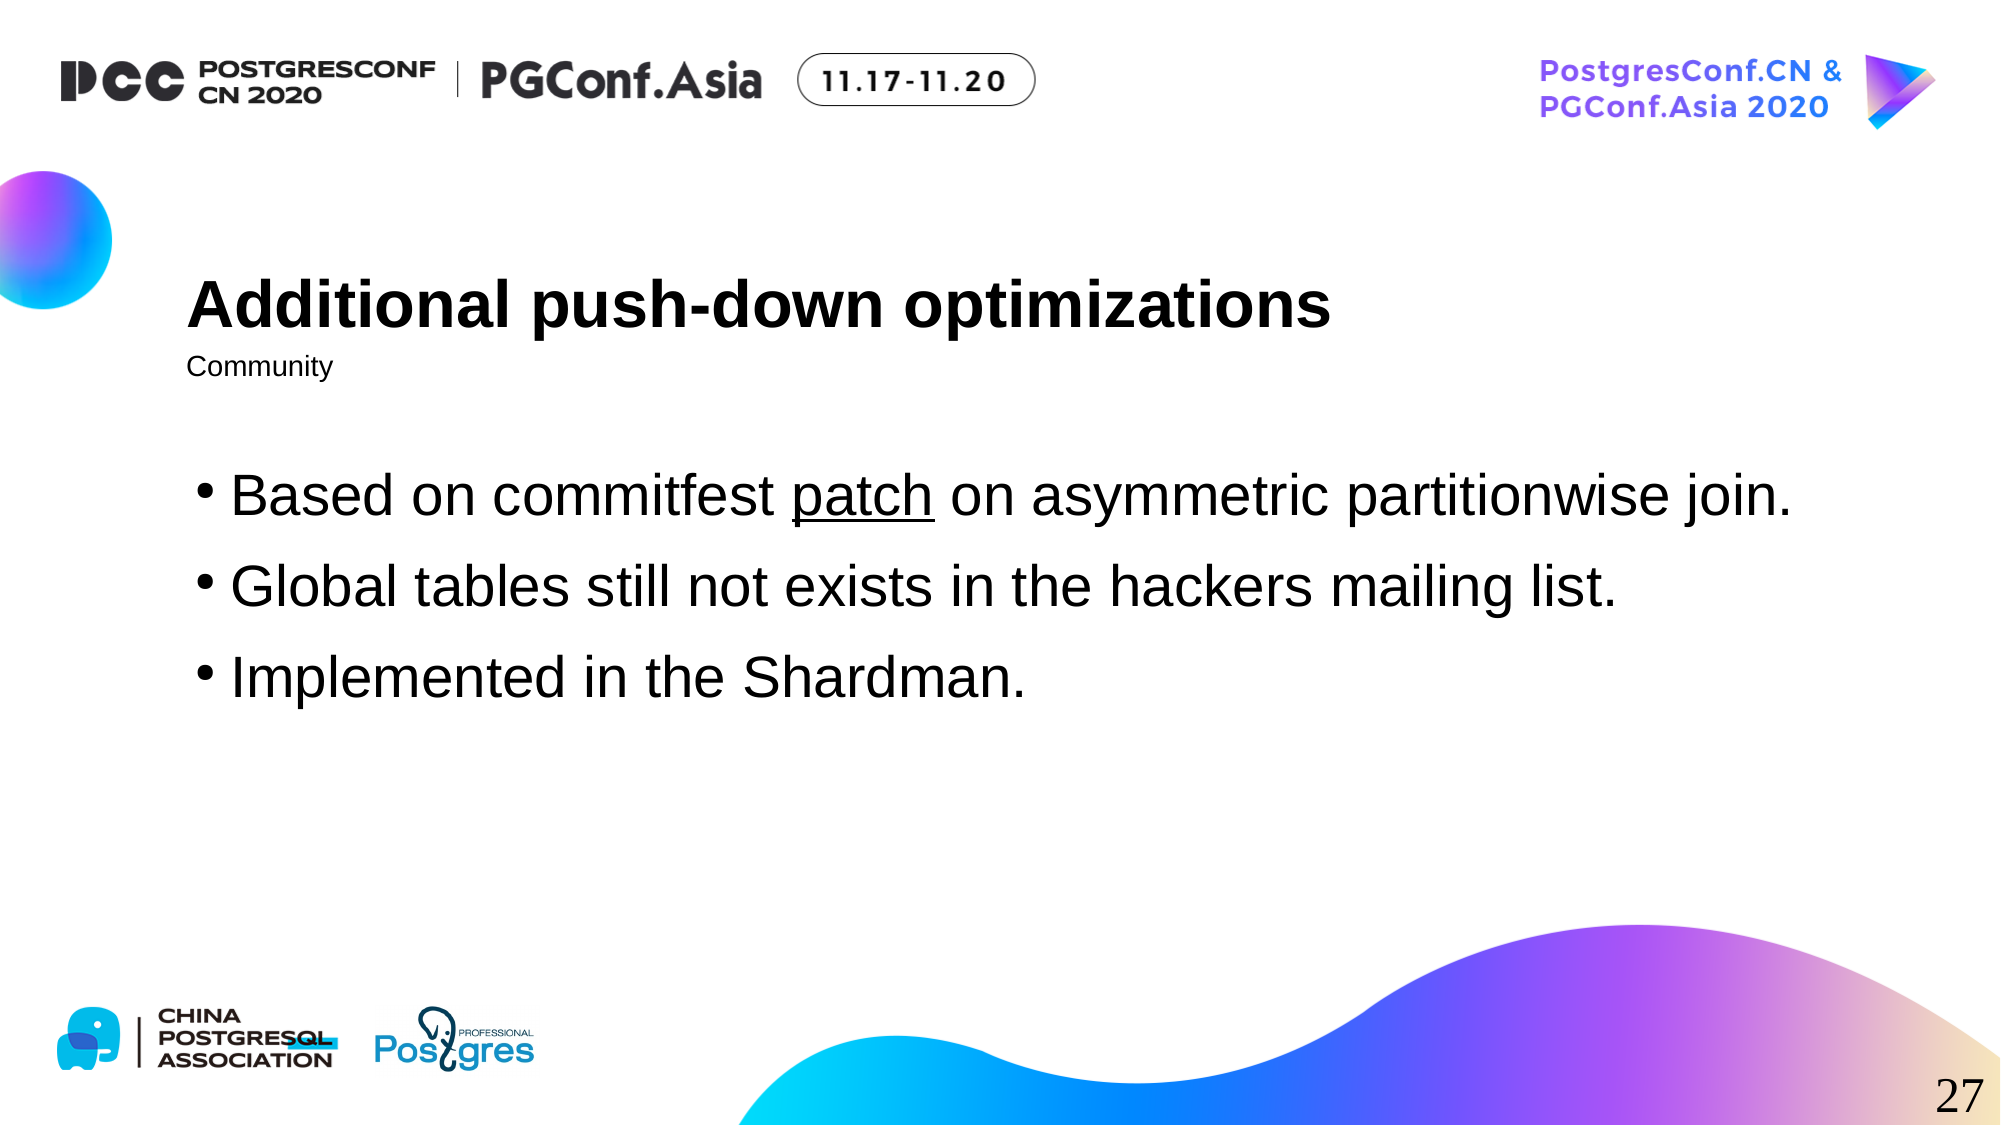

Additional push-down optimizations
Community
Based on commitfest patch on asymmetric partitionwise join.
Global tables still not exists in the hackers mailing list.
Implemented in the Shardman.